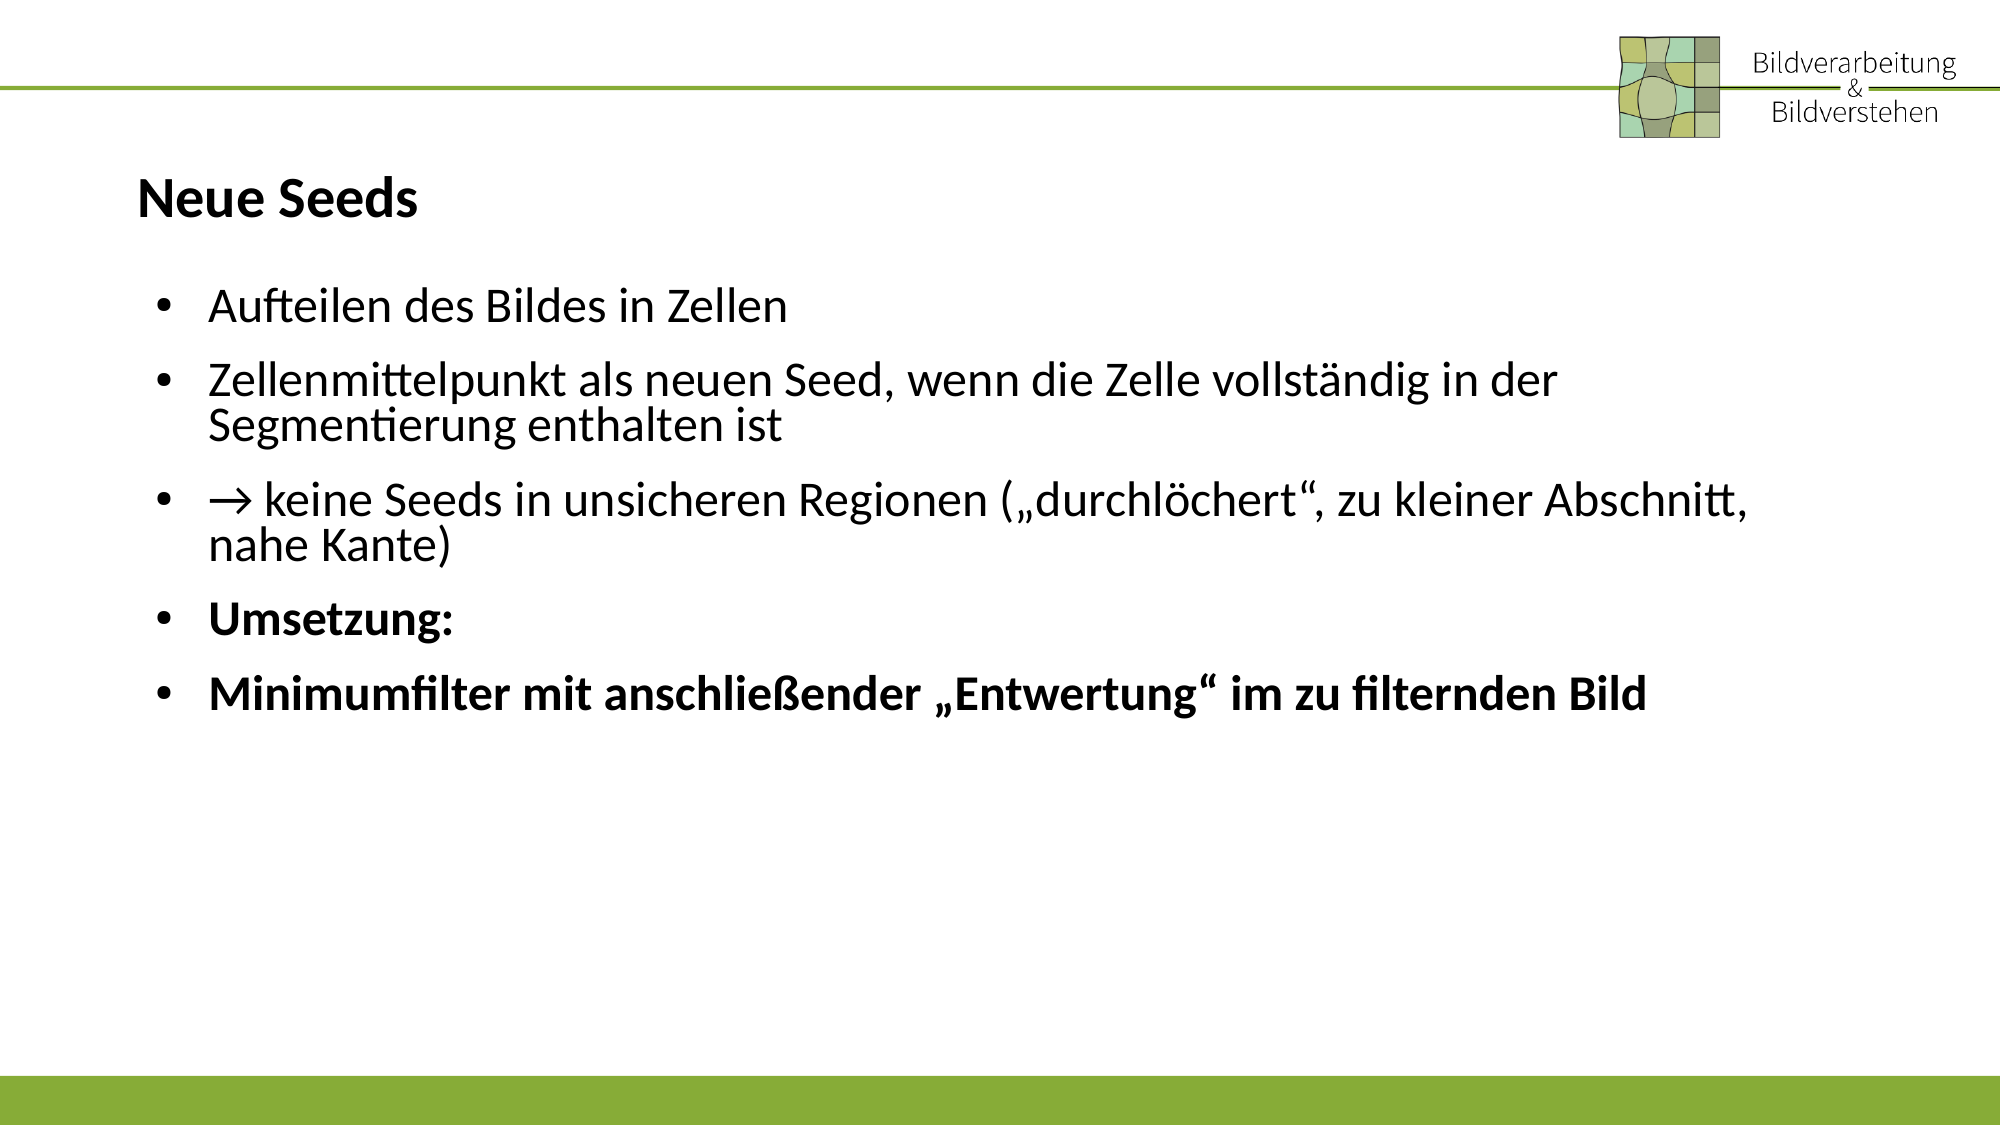

# Neue Seeds
Aufteilen des Bildes in Zellen
Zellenmittelpunkt als neuen Seed, wenn die Zelle vollständig in der Segmentierung enthalten ist
→ keine Seeds in unsicheren Regionen („durchlöchert“, zu kleiner Abschnitt, nahe Kante)
Umsetzung:
Minimumfilter mit anschließender „Entwertung“ im zu filternden Bild